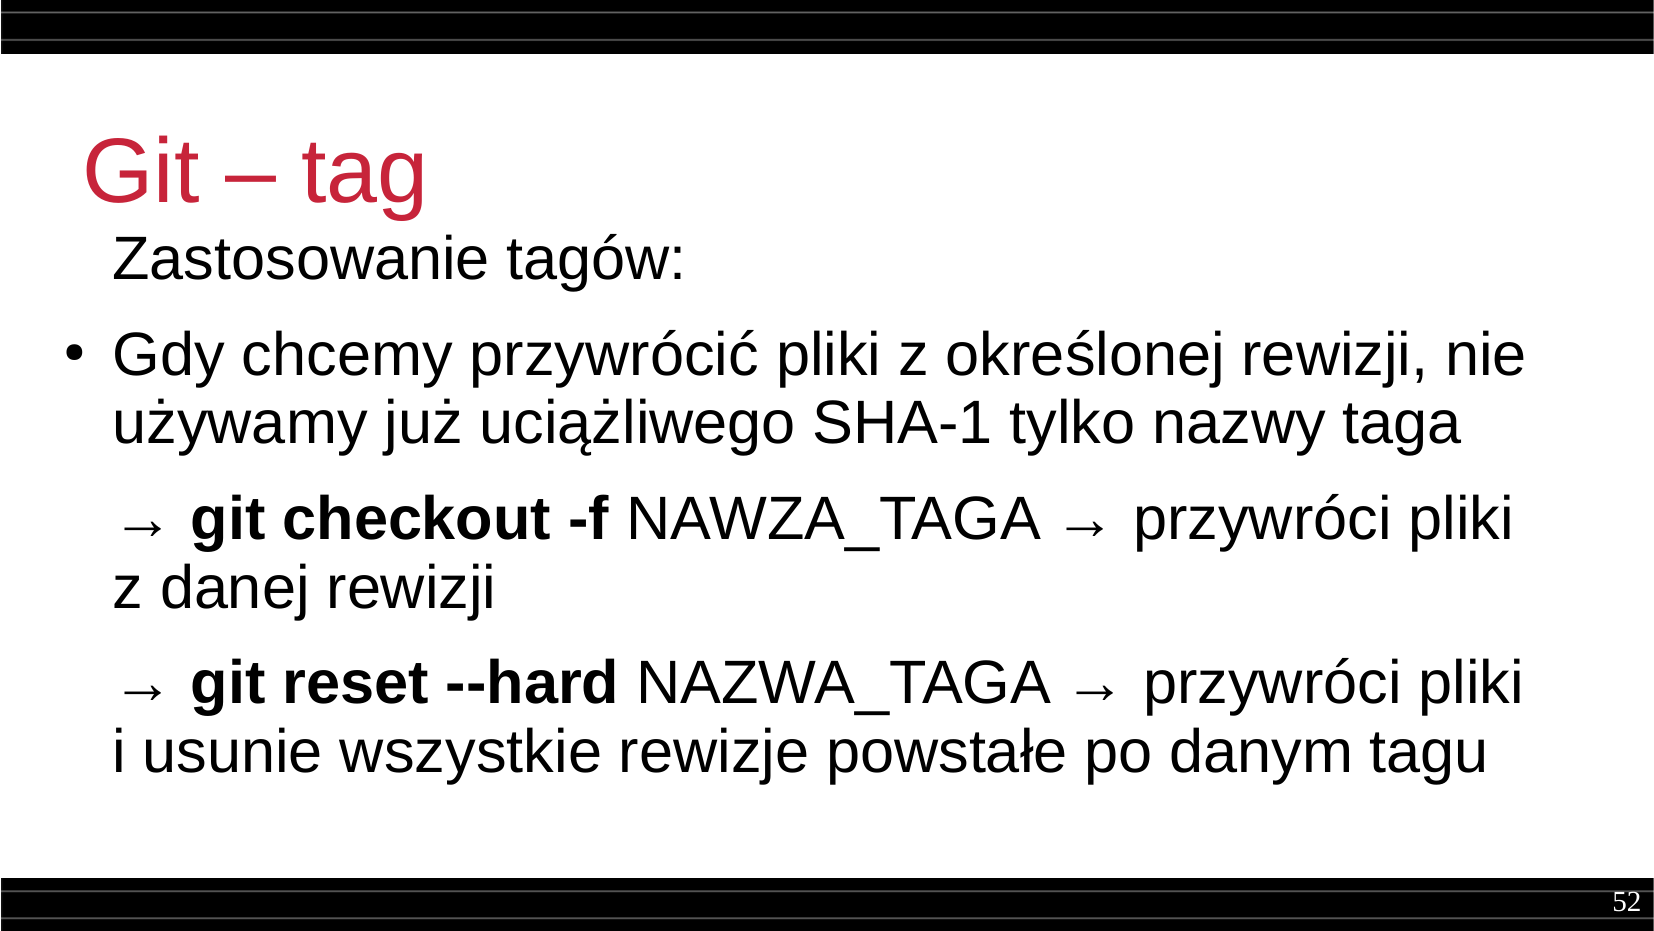

# Git – tag
Zastosowanie tagów:
Gdy chcemy przywrócić pliki z określonej rewizji, nie używamy już uciążliwego SHA-1 tylko nazwy taga
→ git checkout -f NAWZA_TAGA → przywróci pliki z danej rewizji
→ git reset --hard NAZWA_TAGA → przywróci pliki i usunie wszystkie rewizje powstałe po danym tagu